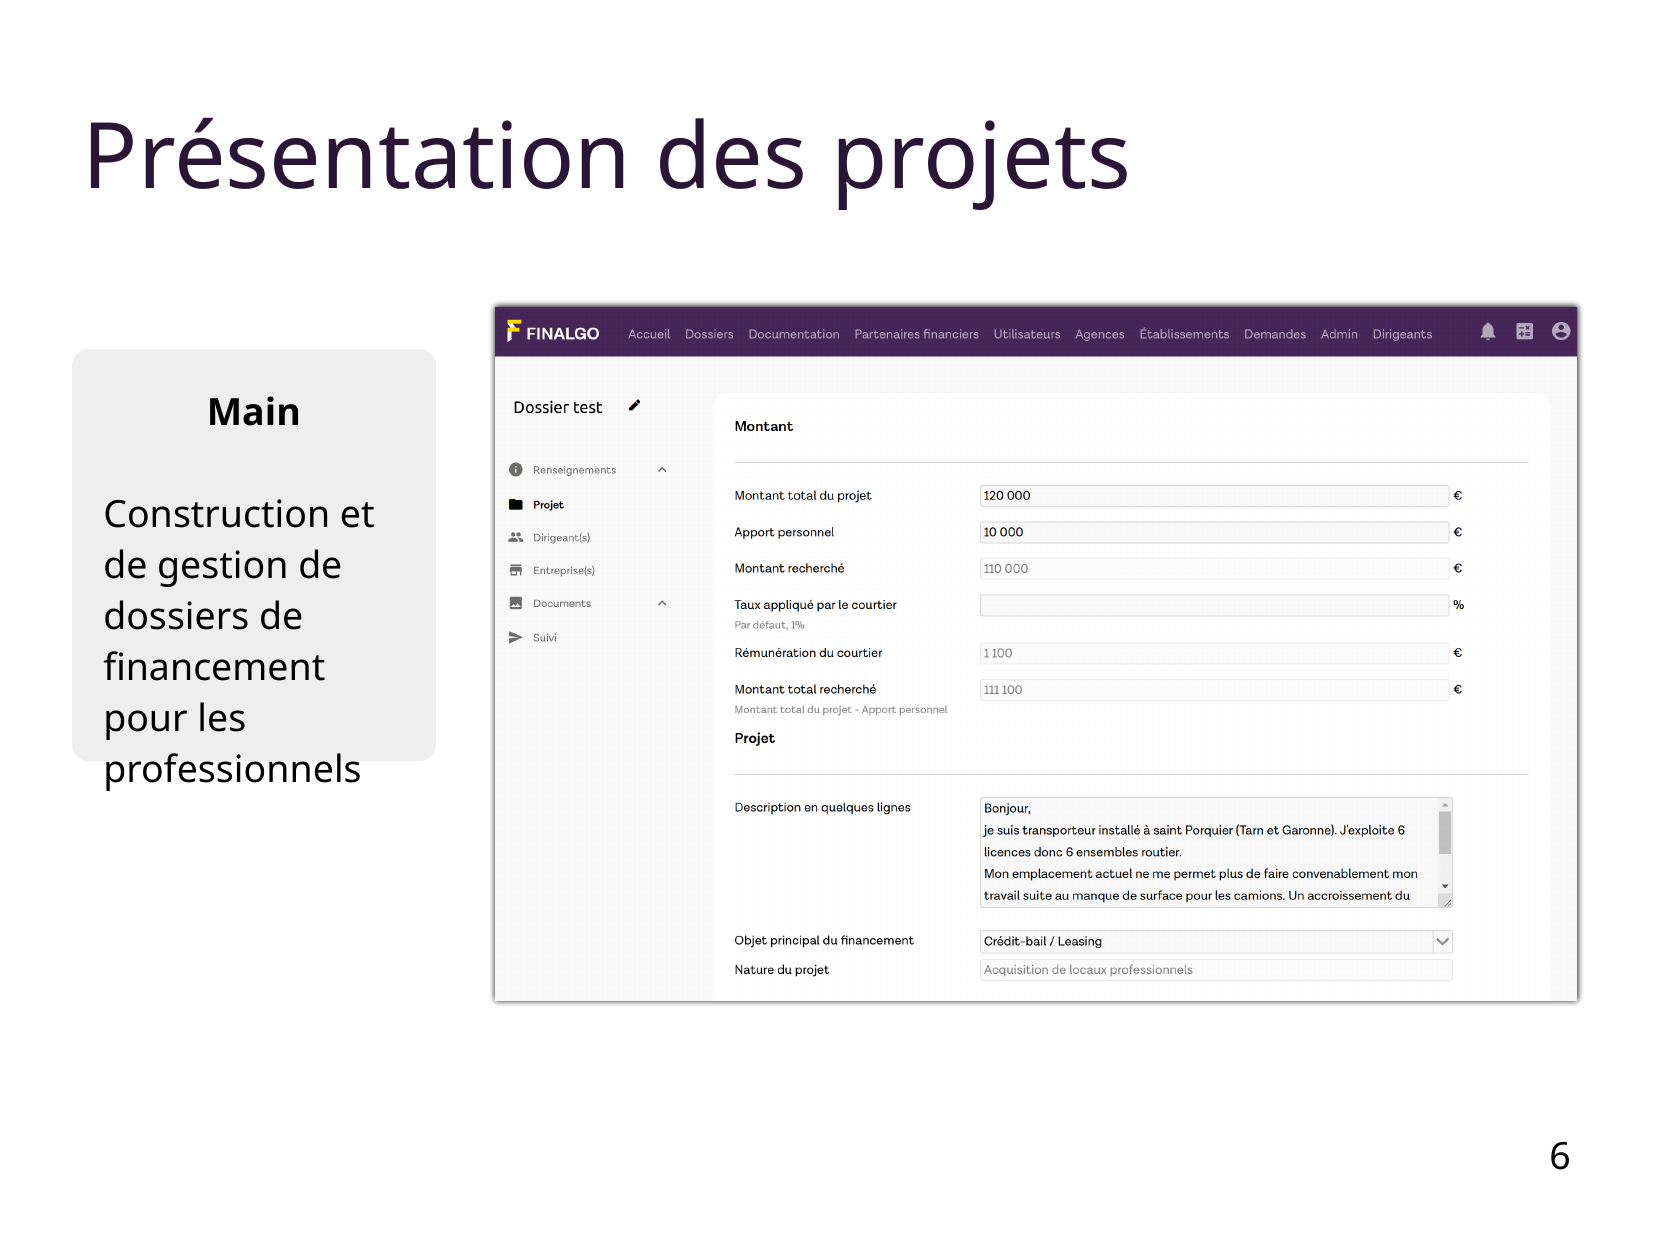

# Présentation des projets
Main
Construction et de gestion de dossiers de financement pour les
professionnels
6